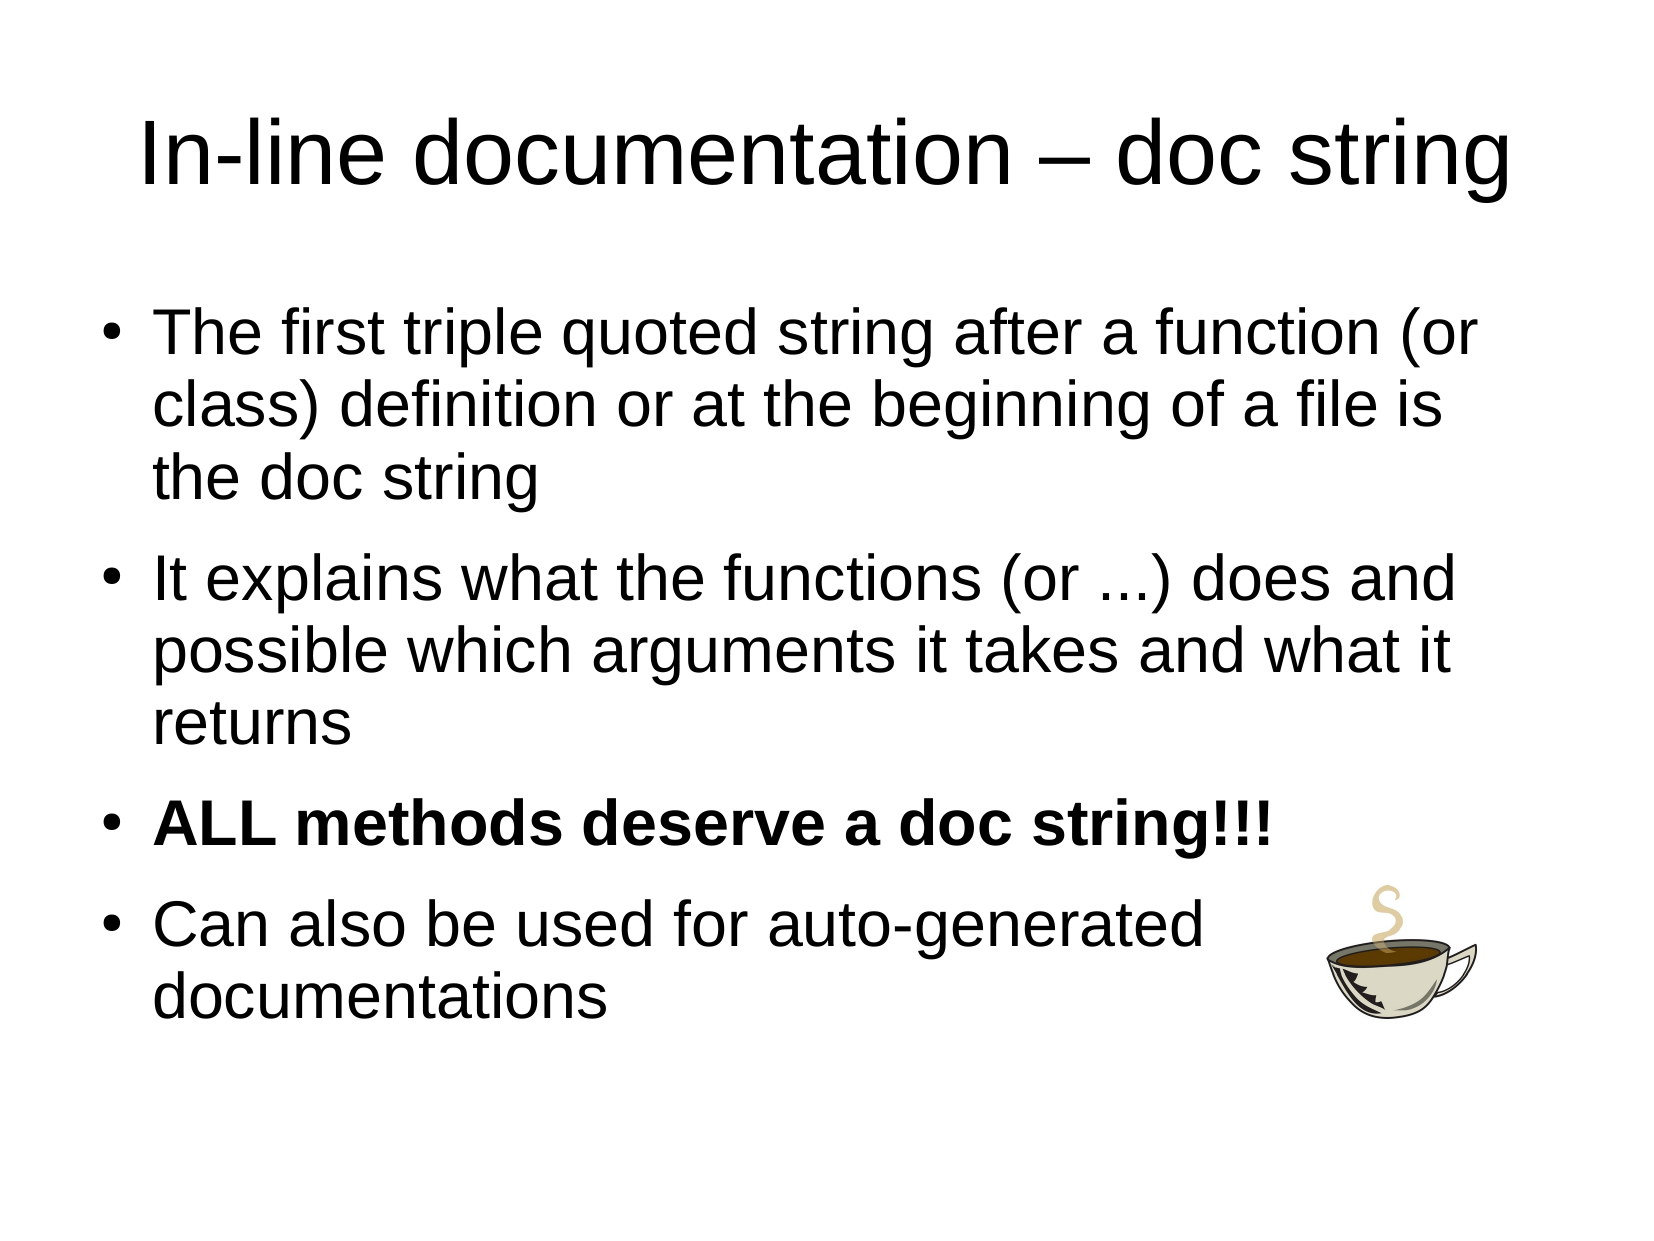

# In-line documentation – doc string
The first triple quoted string after a function (or class) definition or at the beginning of a file is the doc string
It explains what the functions (or ...) does and possible which arguments it takes and what it returns
ALL methods deserve a doc string!!!
Can also be used for auto-generated documentations